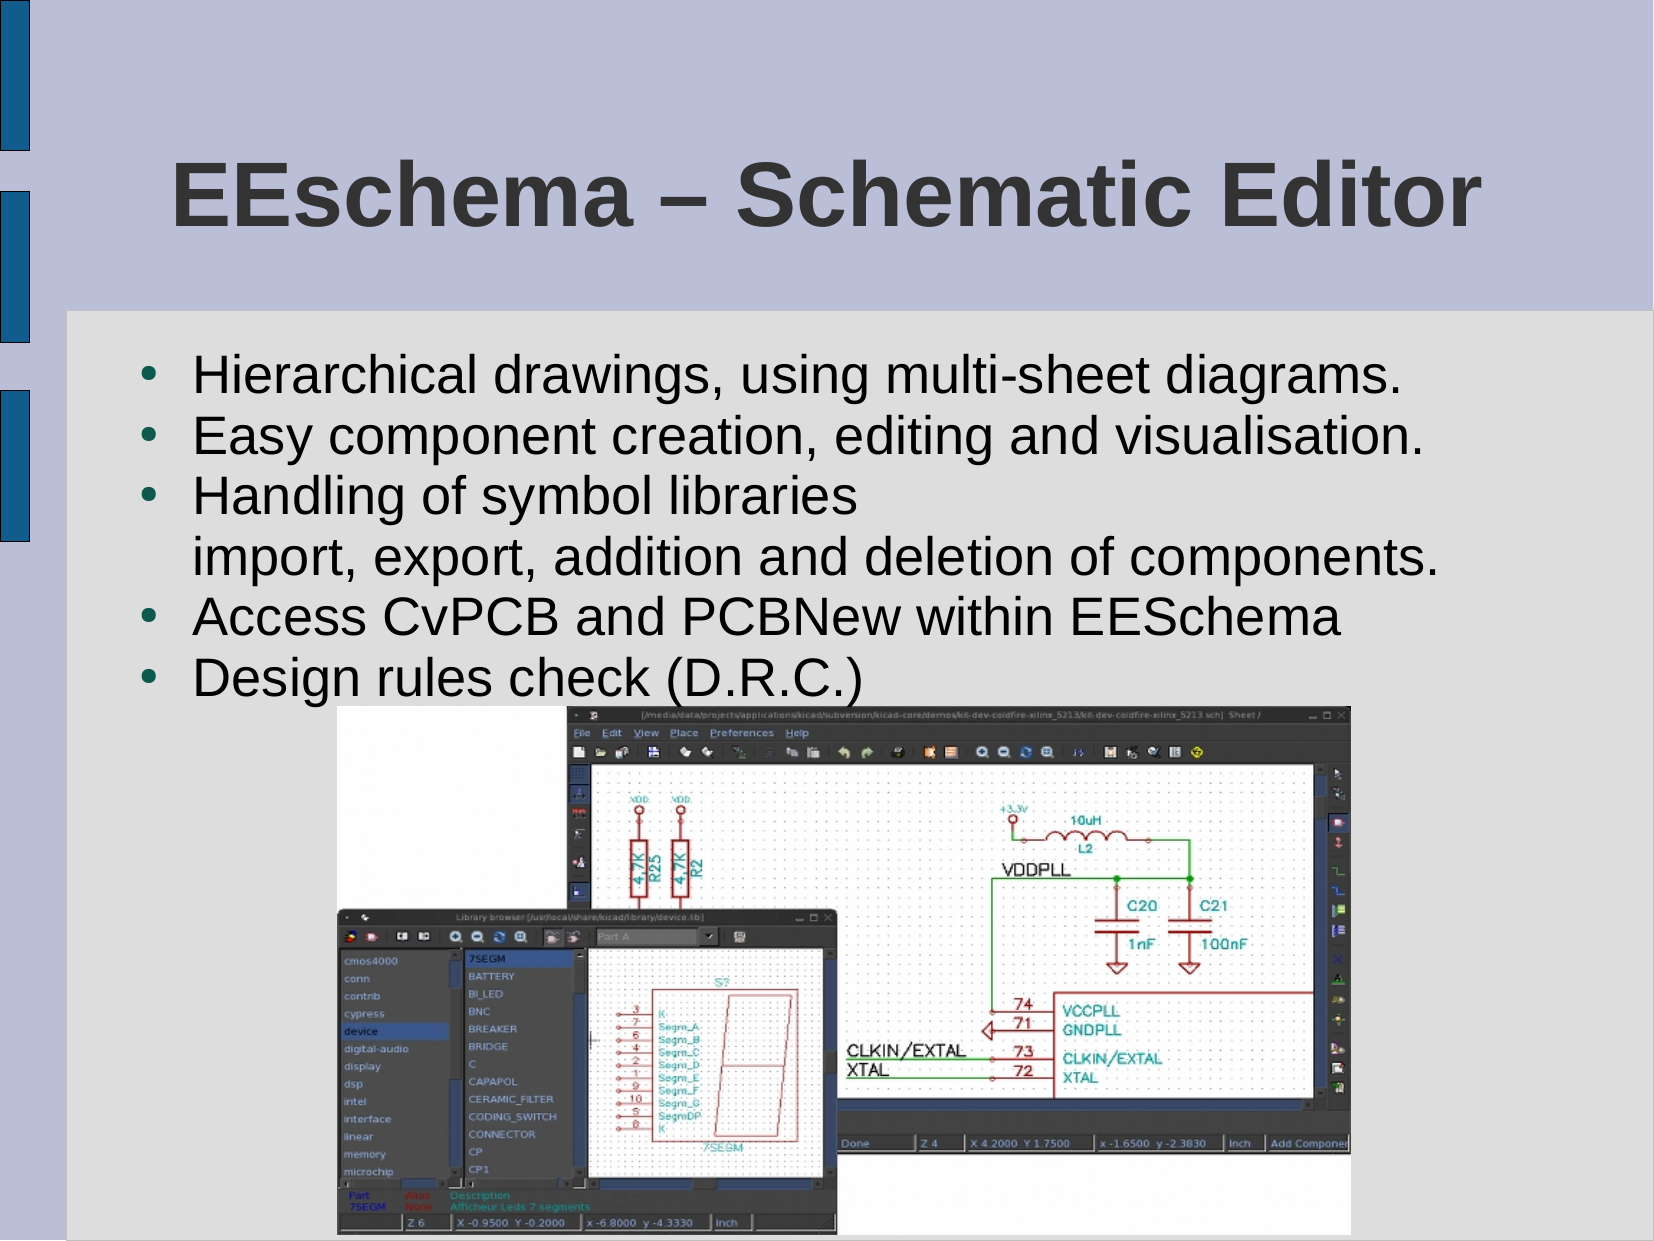

# EEschema – Schematic Editor
Hierarchical drawings, using multi-sheet diagrams.
Easy component creation, editing and visualisation.
Handling of symbol libraries
import, export, addition and deletion of components.
Access CvPCB and PCBNew within EESchema
Design rules check (D.R.C.)